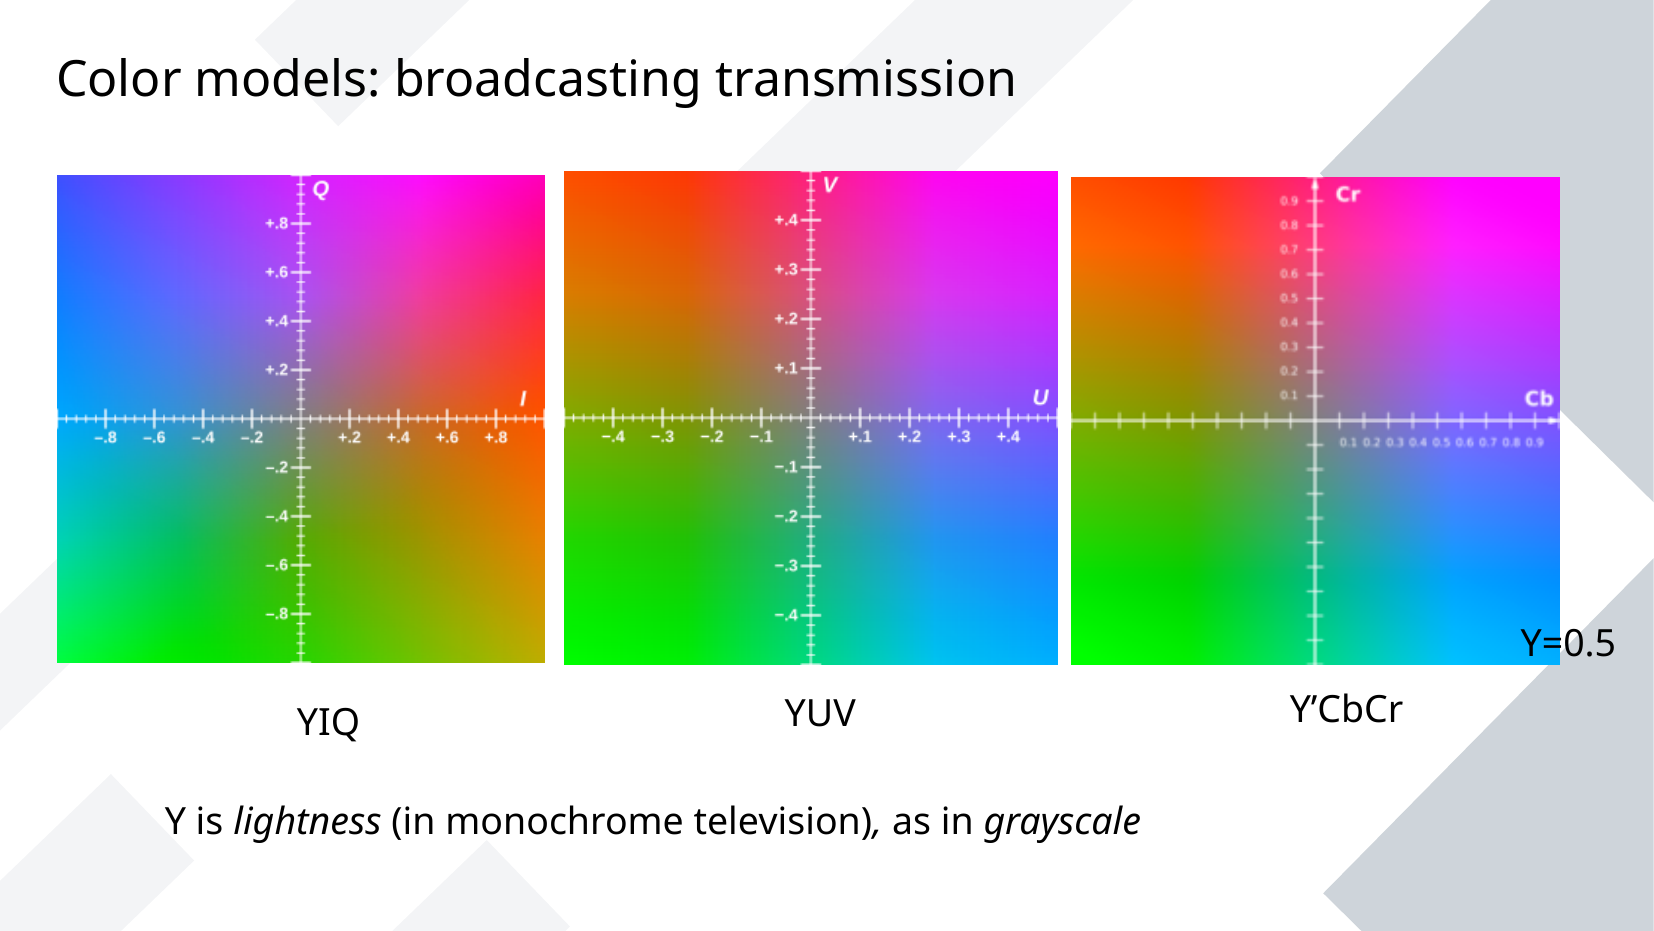

Color models: broadcasting transmission
Y=0.5
Y’CbCr
YUV
YIQ
Y is lightness (in monochrome television), as in grayscale